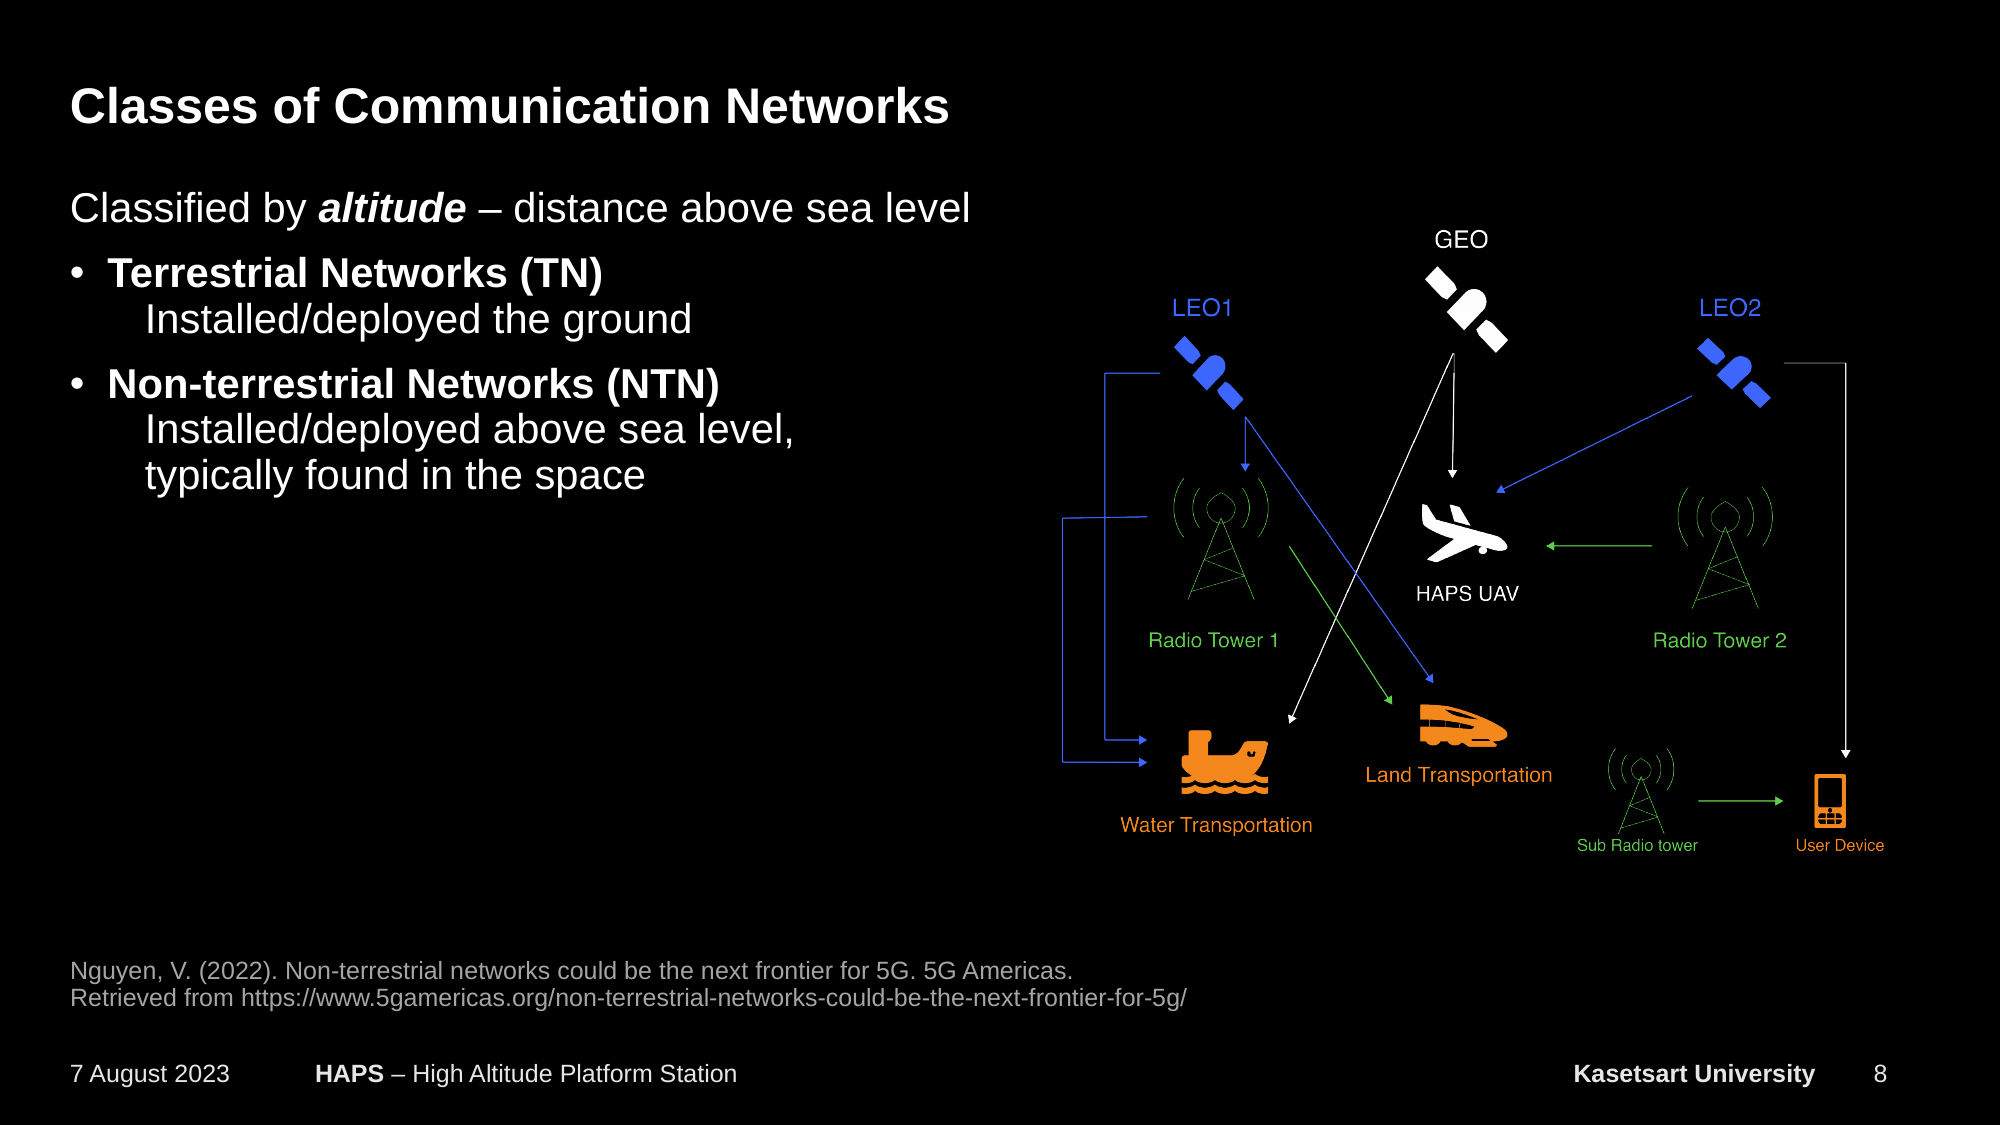

# Classes of Communication Networks
Classified by altitude – distance above sea level
Terrestrial Networks (TN)
Installed/deployed the ground
Non-terrestrial Networks (NTN)
Installed/deployed above sea level,
typically found in the space
Nguyen, V. (2022). Non-terrestrial networks could be the next frontier for 5G. 5G Americas.
Retrieved from https://www.5gamericas.org/non-terrestrial-networks-could-be-the-next-frontier-for-5g/
7 August 2023
HAPS – High Altitude Platform Station	Kasetsart University
8